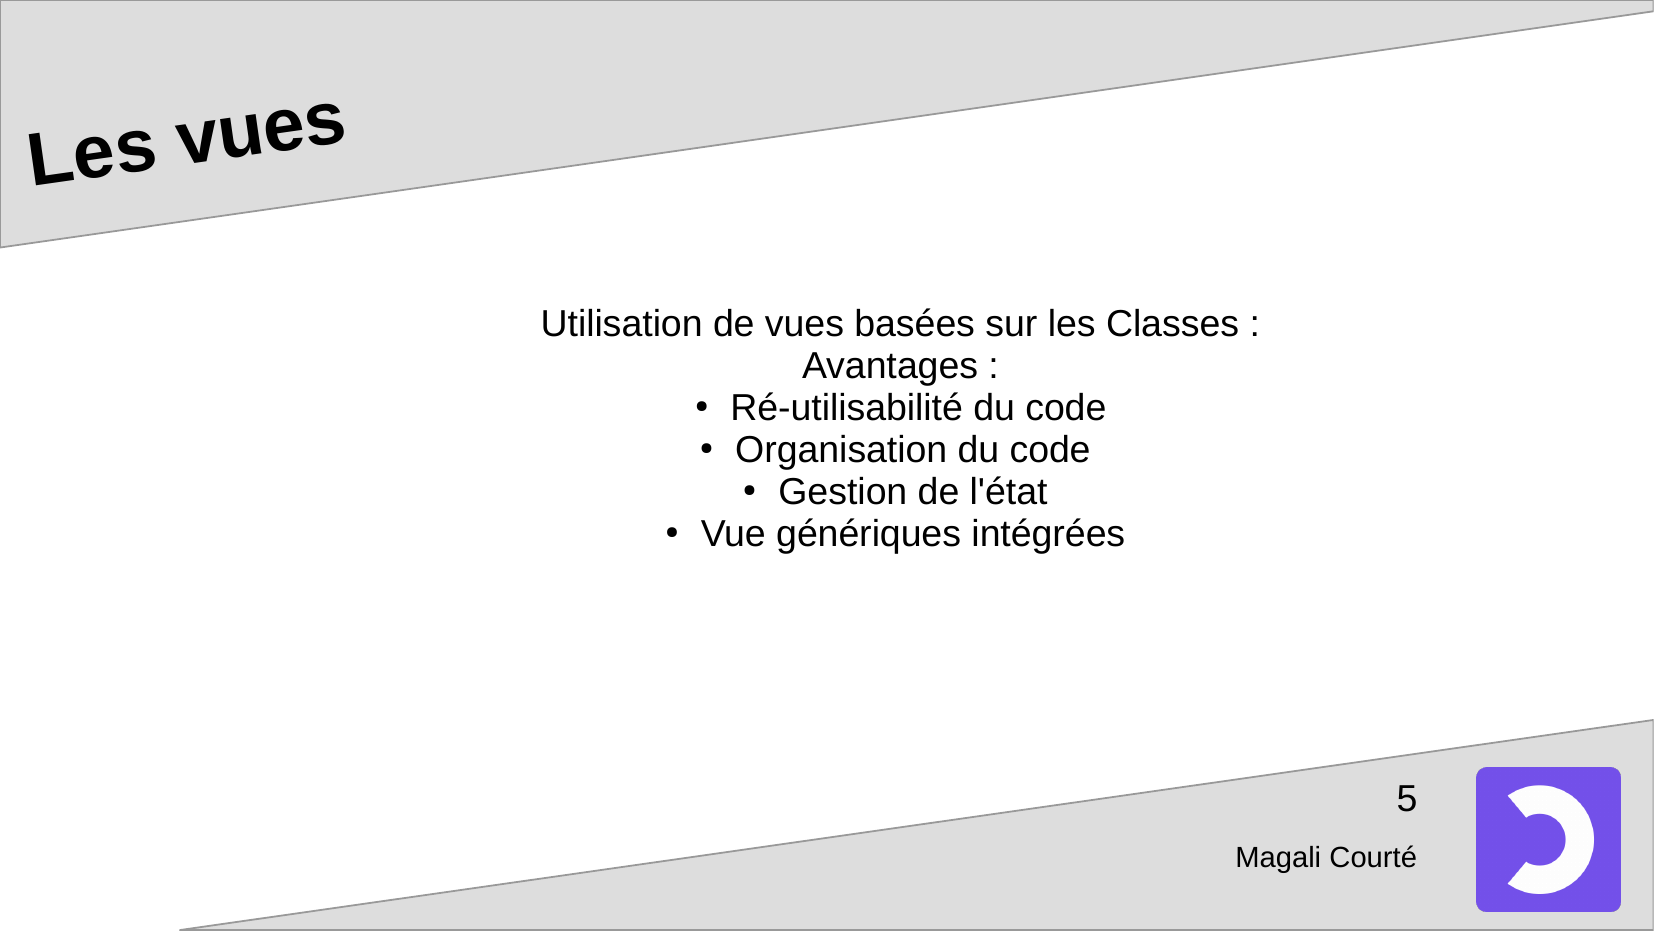

# Les vues
Utilisation de vues basées sur les Classes :
Avantages :
Ré-utilisabilité du code
Organisation du code
Gestion de l'état
Vue génériques intégrées
5